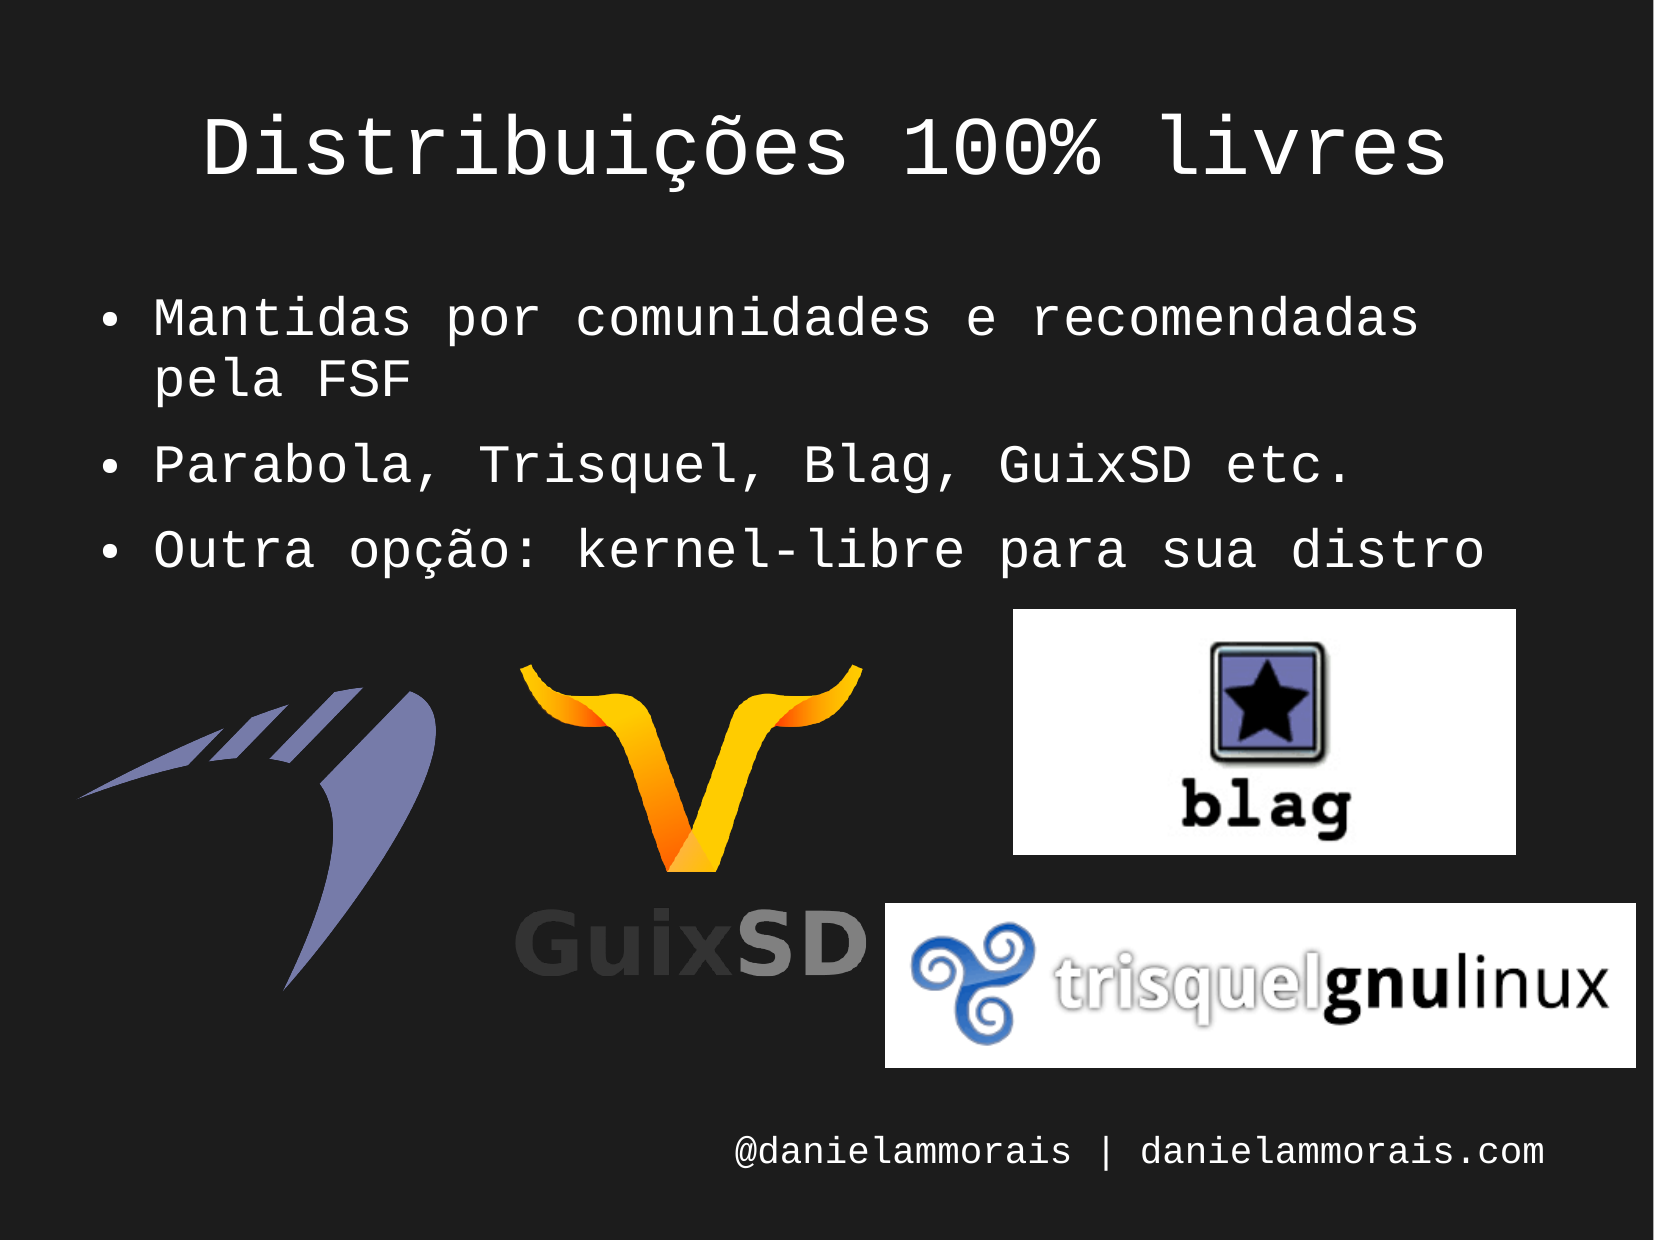

# Distribuições 100% livres
Mantidas por comunidades e recomendadas pela FSF
Parabola, Trisquel, Blag, GuixSD etc.
Outra opção: kernel-libre para sua distro
@danielammorais | danielammorais.com